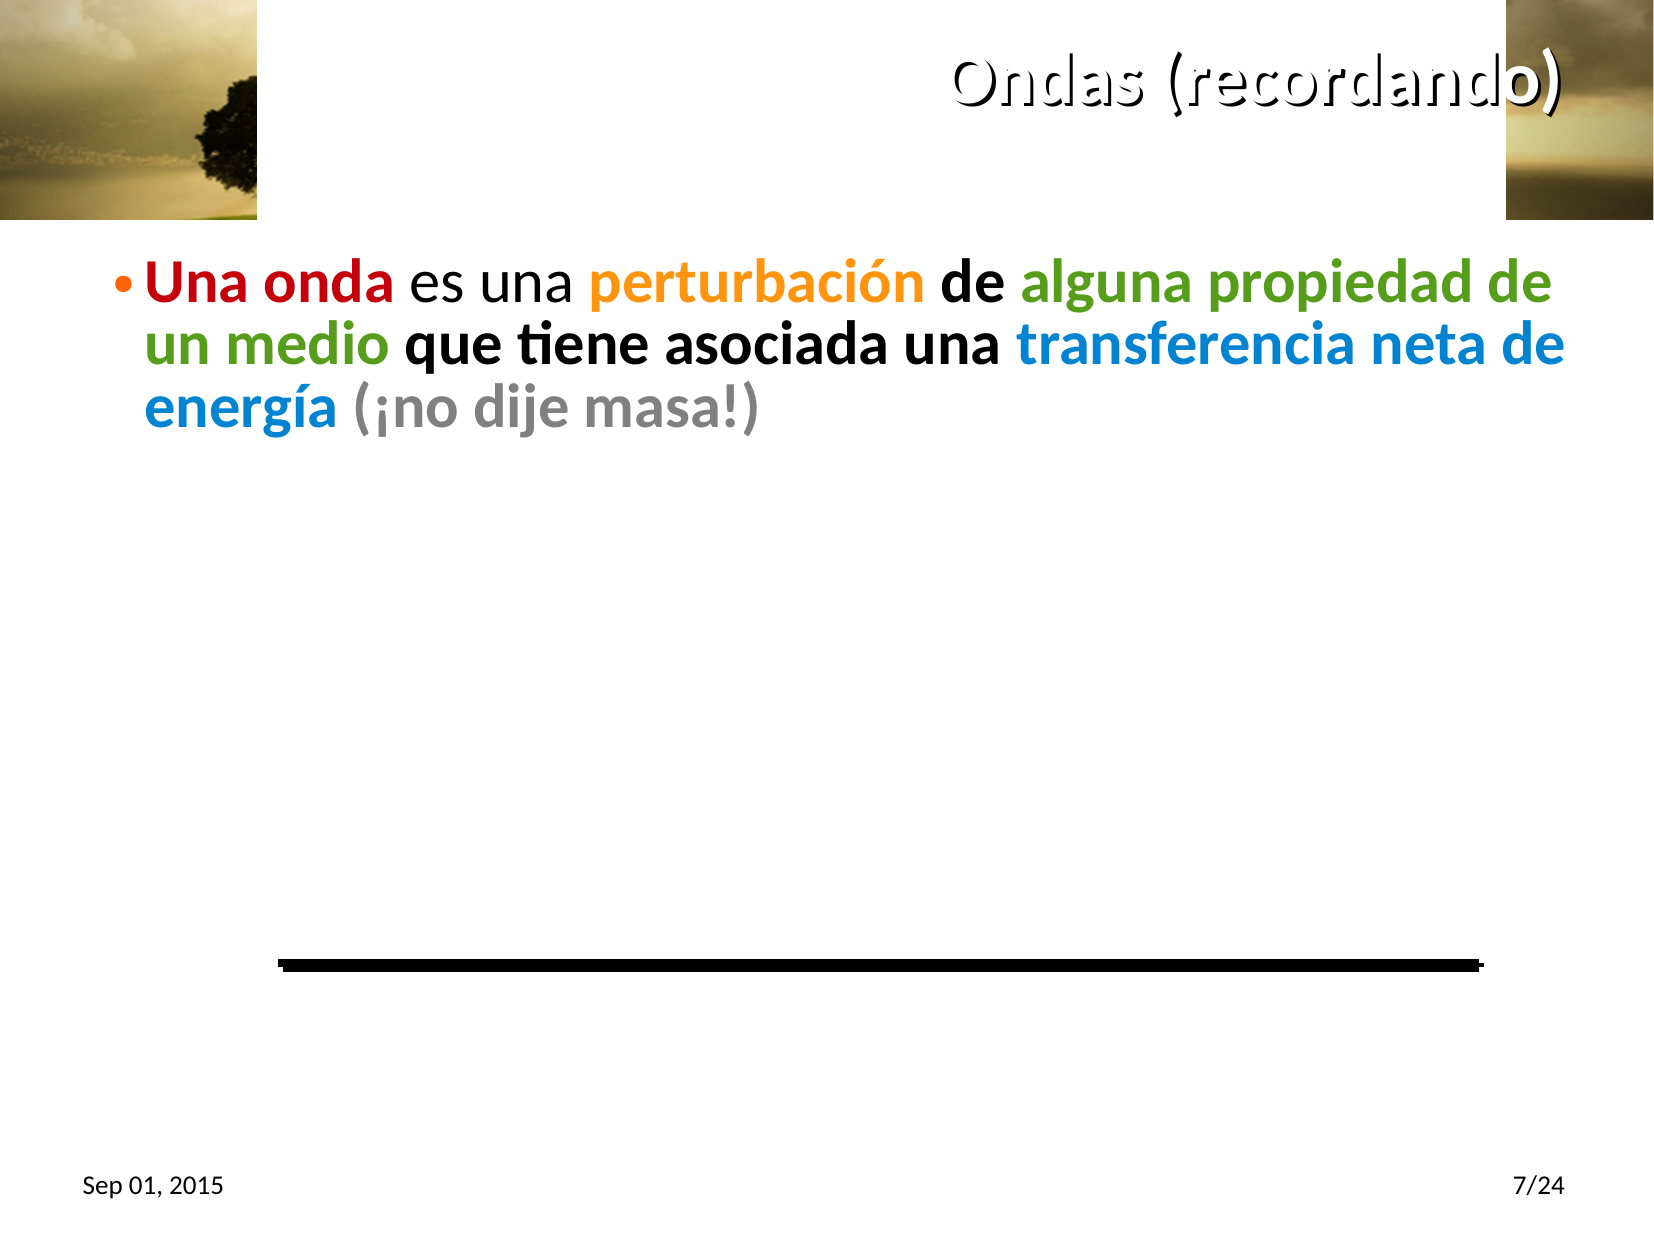

# Ondas (recordando)
Una onda es una perturbación de alguna propiedad de un medio que tiene asociada una transferencia neta de energía (¡no dije masa!)
Sep 01, 2015
Asorey & Cutsaimanis - Física 2 B
7